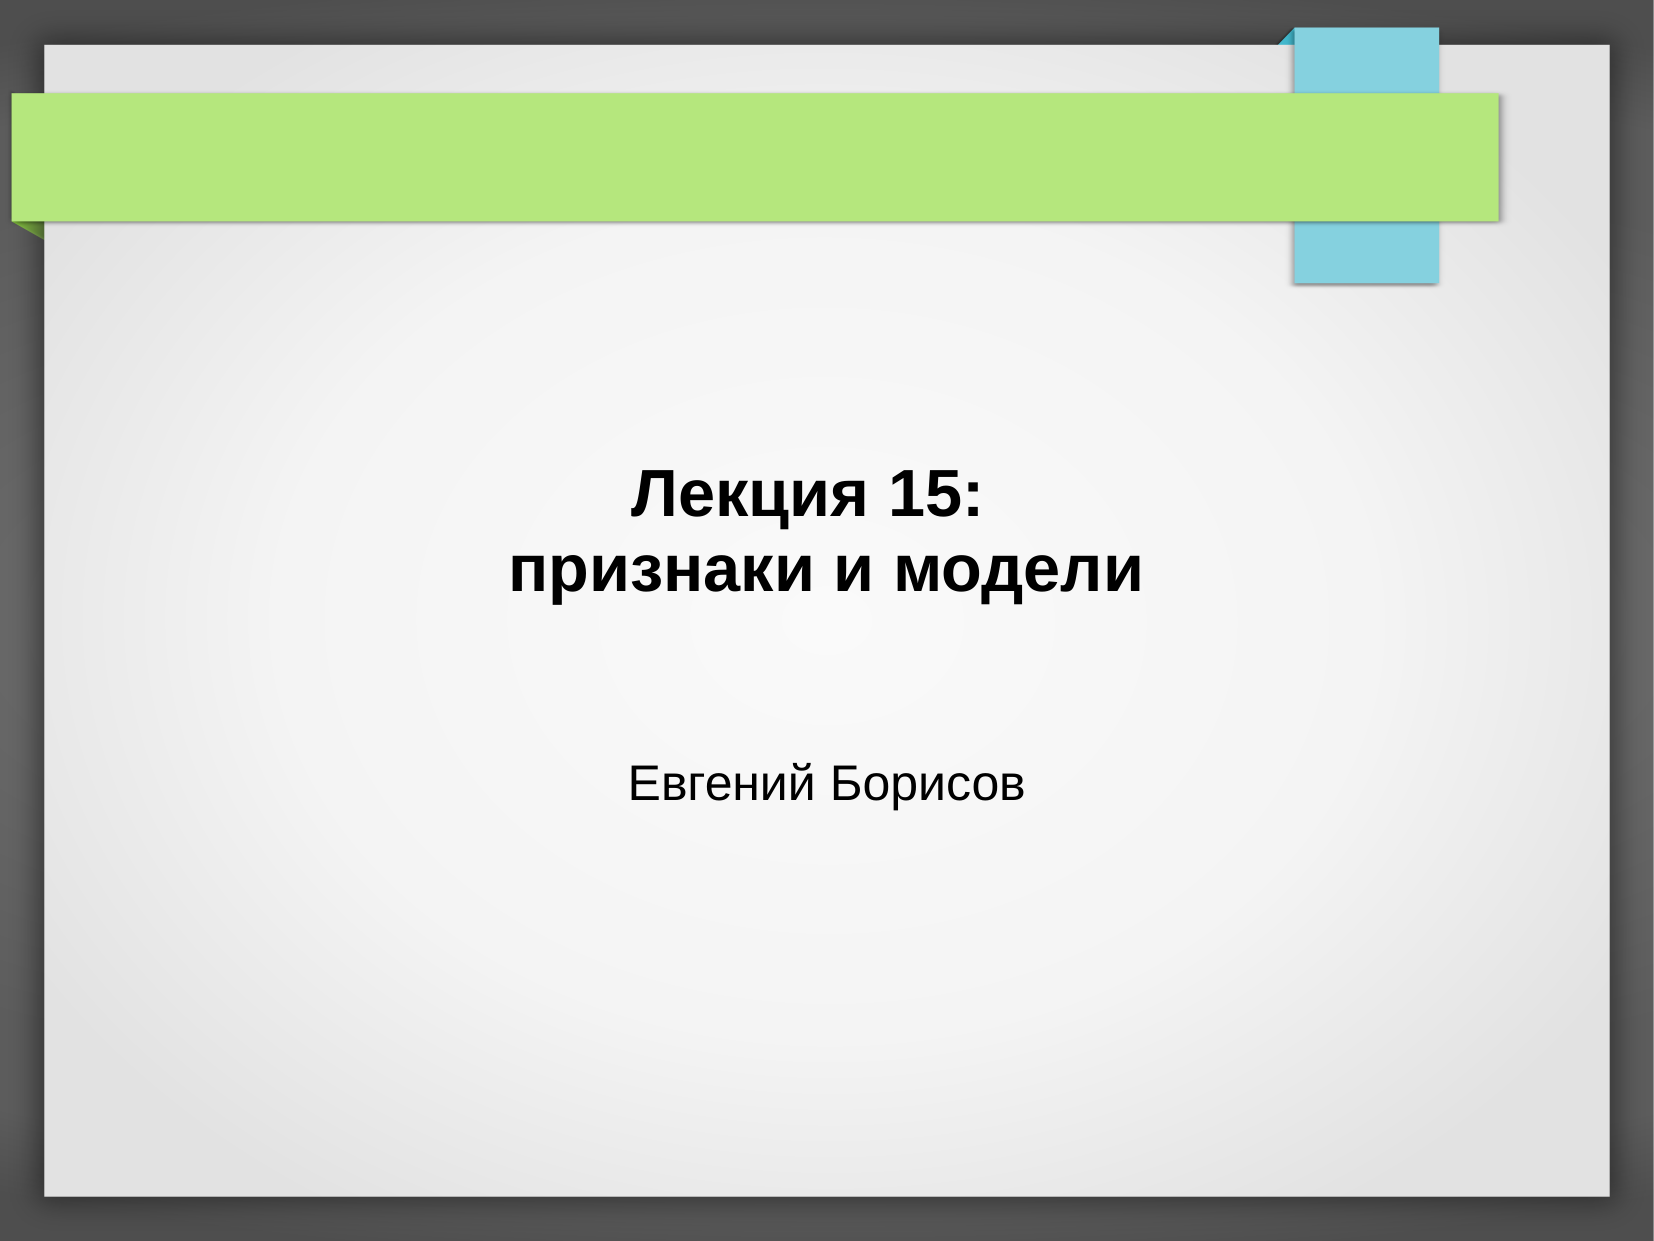

# Лекция 15:
признаки и модели
Евгений Борисов